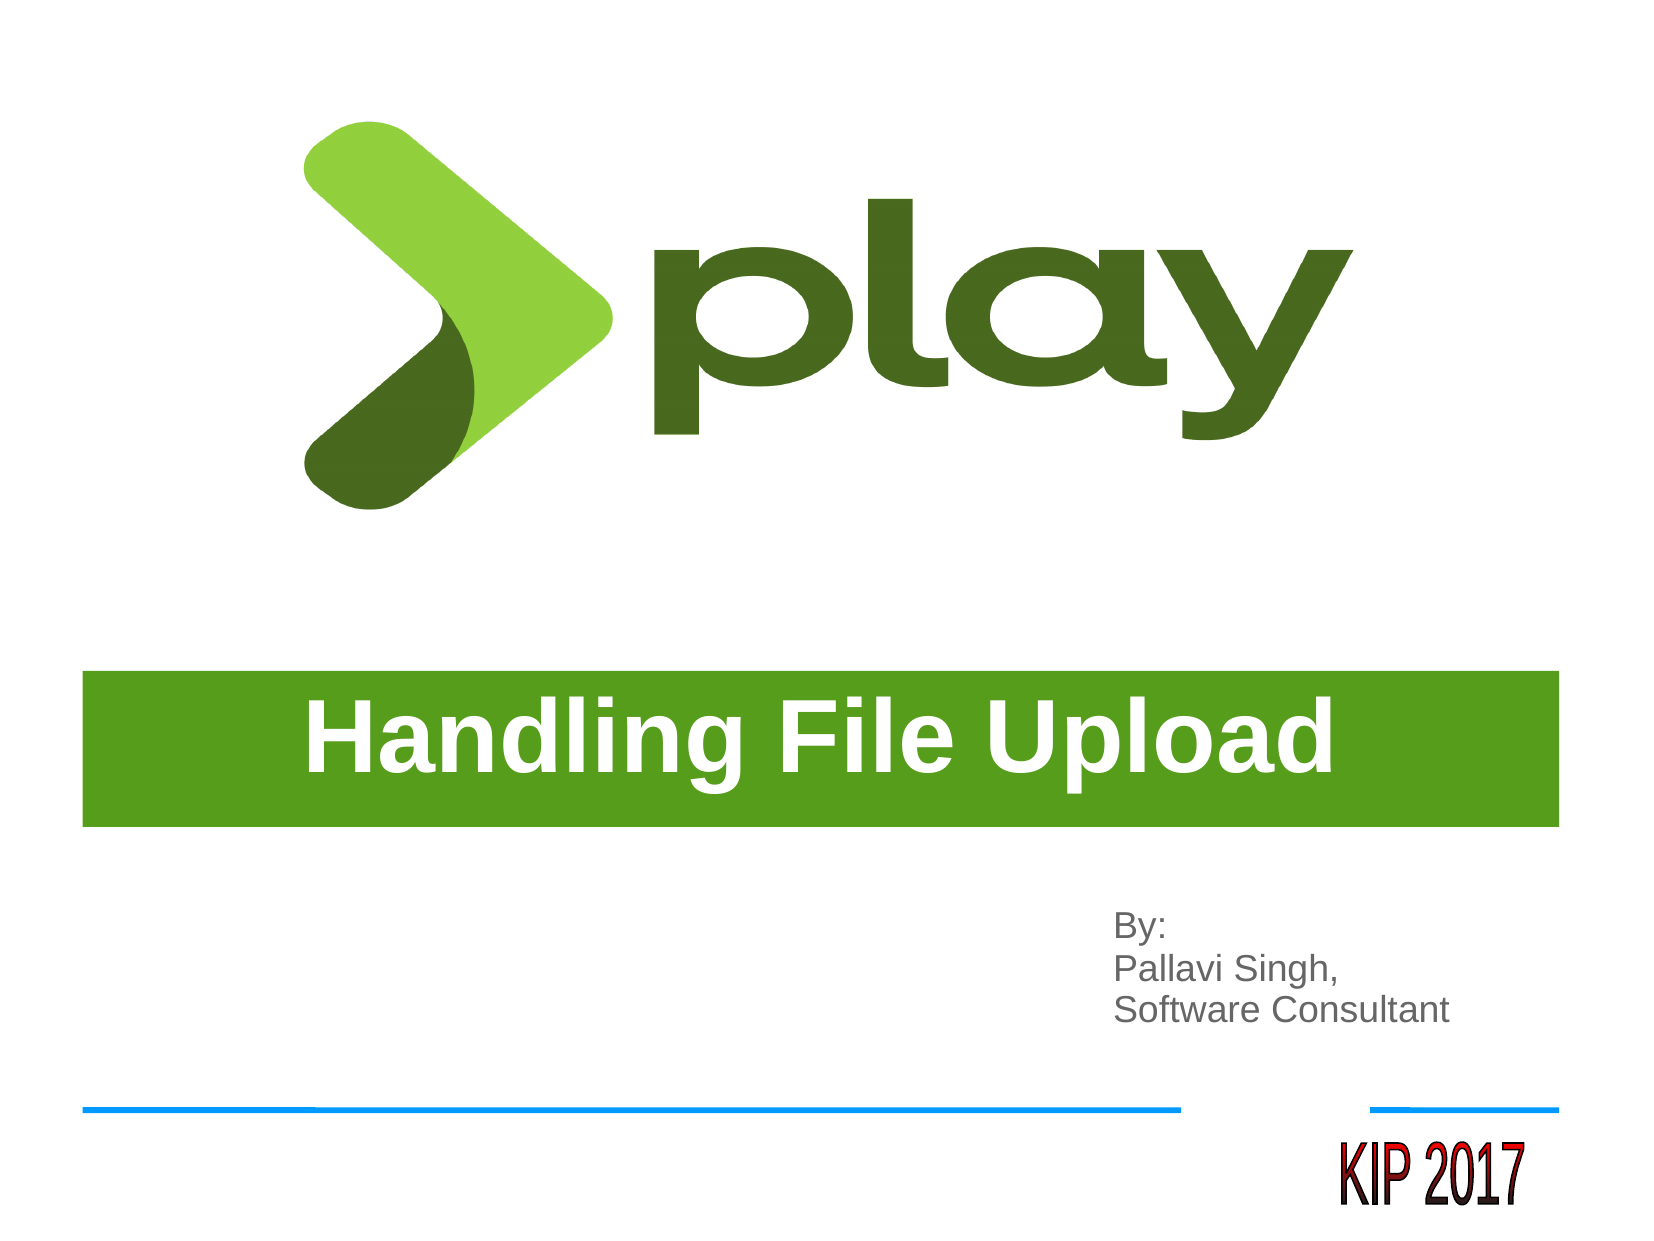

Handling File Upload
By:
Pallavi Singh,
Software Consultant